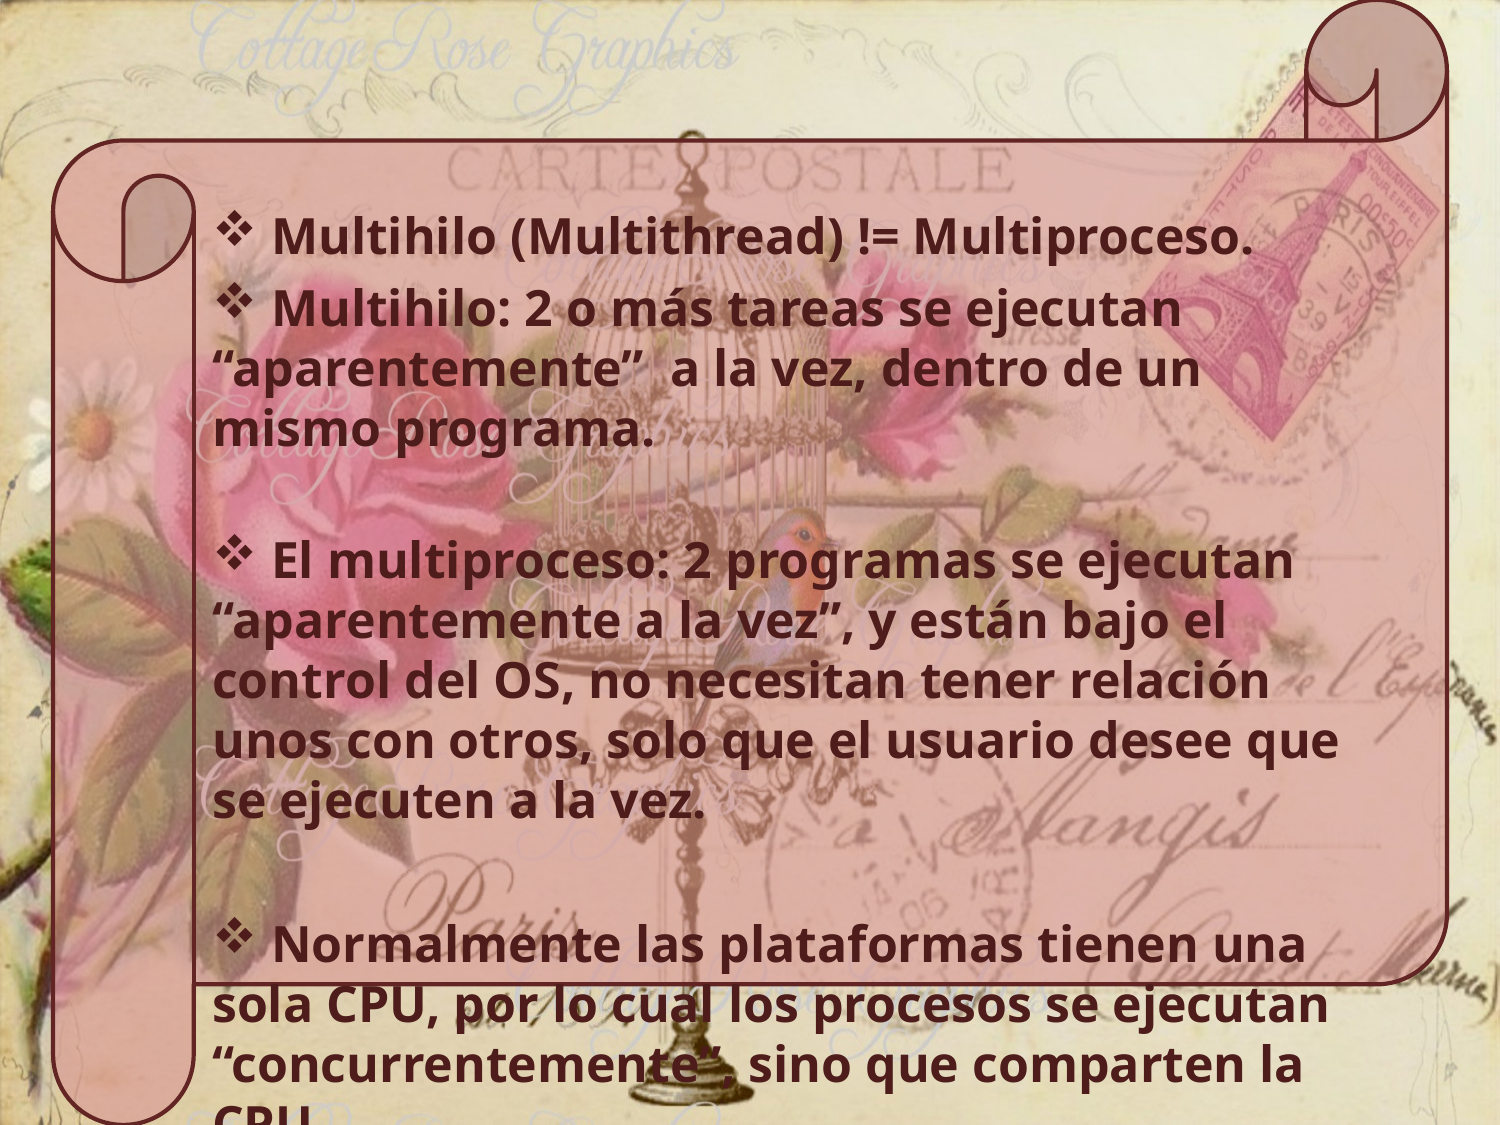

Multihilo (Multithread) != Multiproceso.
 Multihilo: 2 o más tareas se ejecutan “aparentemente” a la vez, dentro de un mismo programa.
 El multiproceso: 2 programas se ejecutan “aparentemente a la vez”, y están bajo el control del OS, no necesitan tener relación unos con otros, solo que el usuario desee que se ejecuten a la vez.
 Normalmente las plataformas tienen una sola CPU, por lo cual los procesos se ejecutan “concurrentemente”, sino que comparten la CPU.
 En Plataformas con varias CPU, si es posible ejecuciones simultáneas.
#